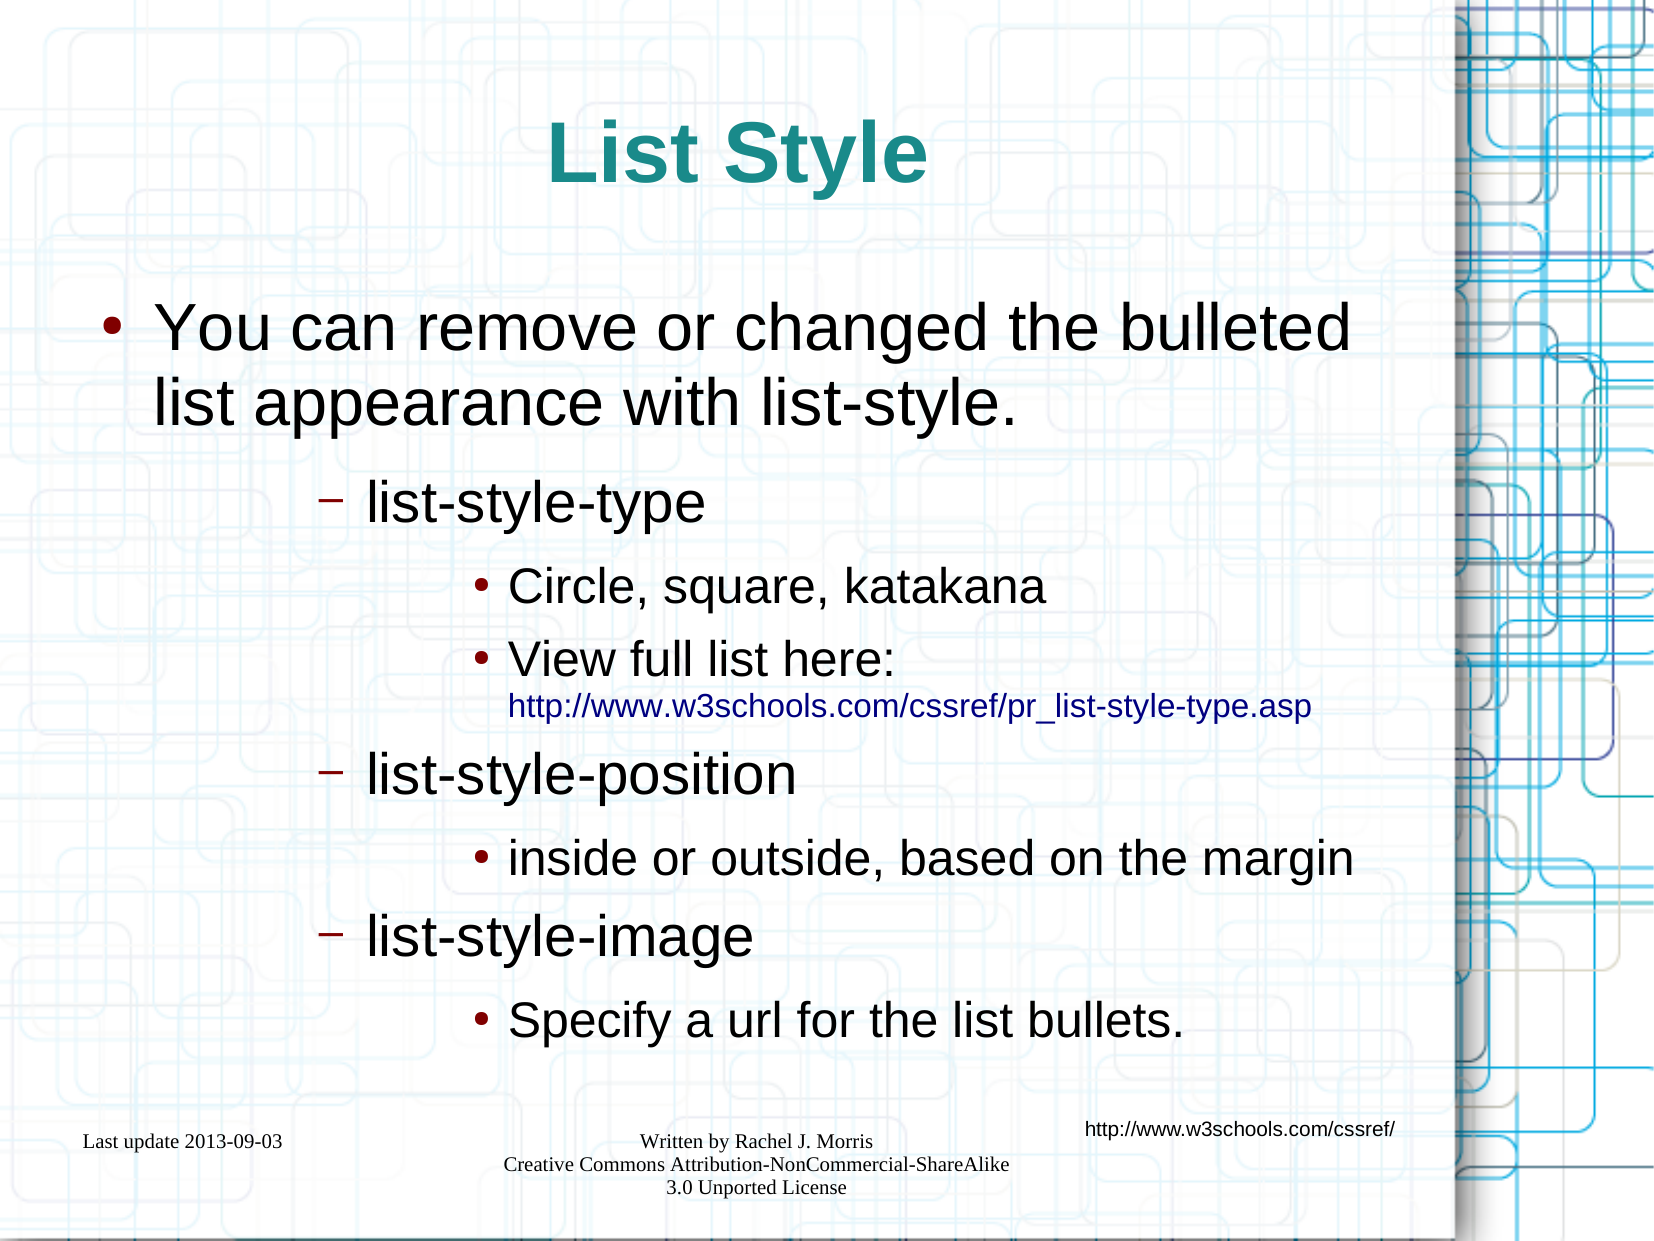

# List Style
You can remove or changed the bulleted list appearance with list-style.
list-style-type
Circle, square, katakana
View full list here:
http://www.w3schools.com/cssref/pr_list-style-type.asp
list-style-position
inside or outside, based on the margin
list-style-image
Specify a url for the list bullets.
http://www.w3schools.com/cssref/